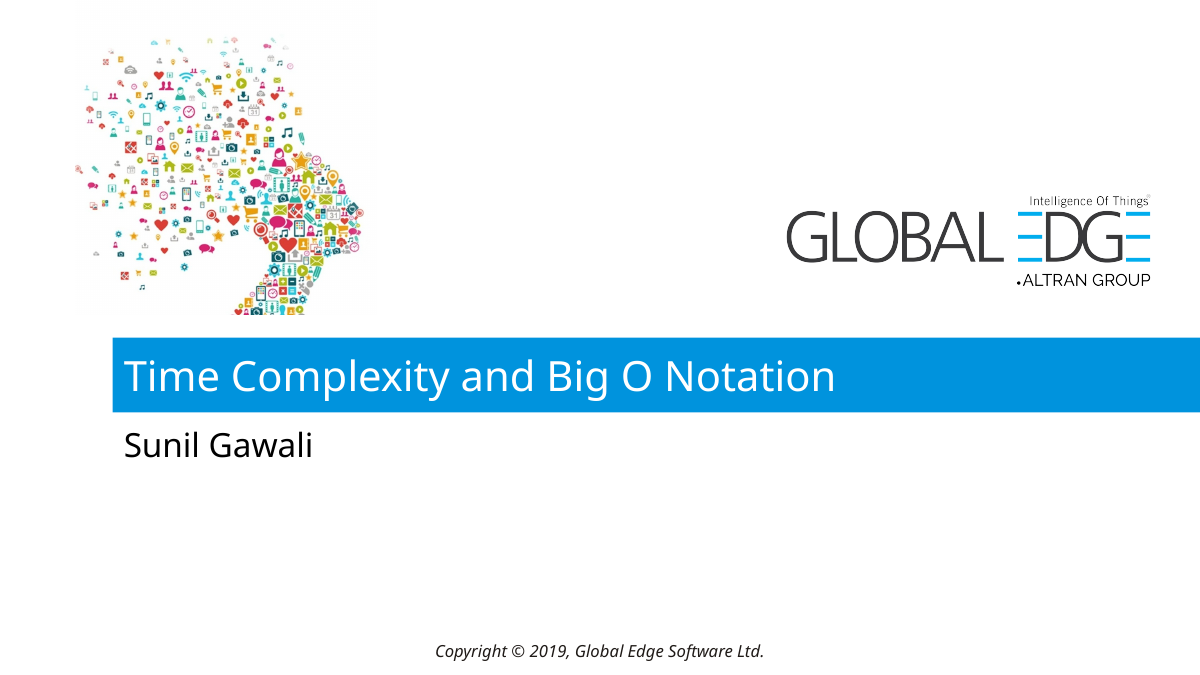

# Time Complexity and Big O Notation
Sunil Gawali